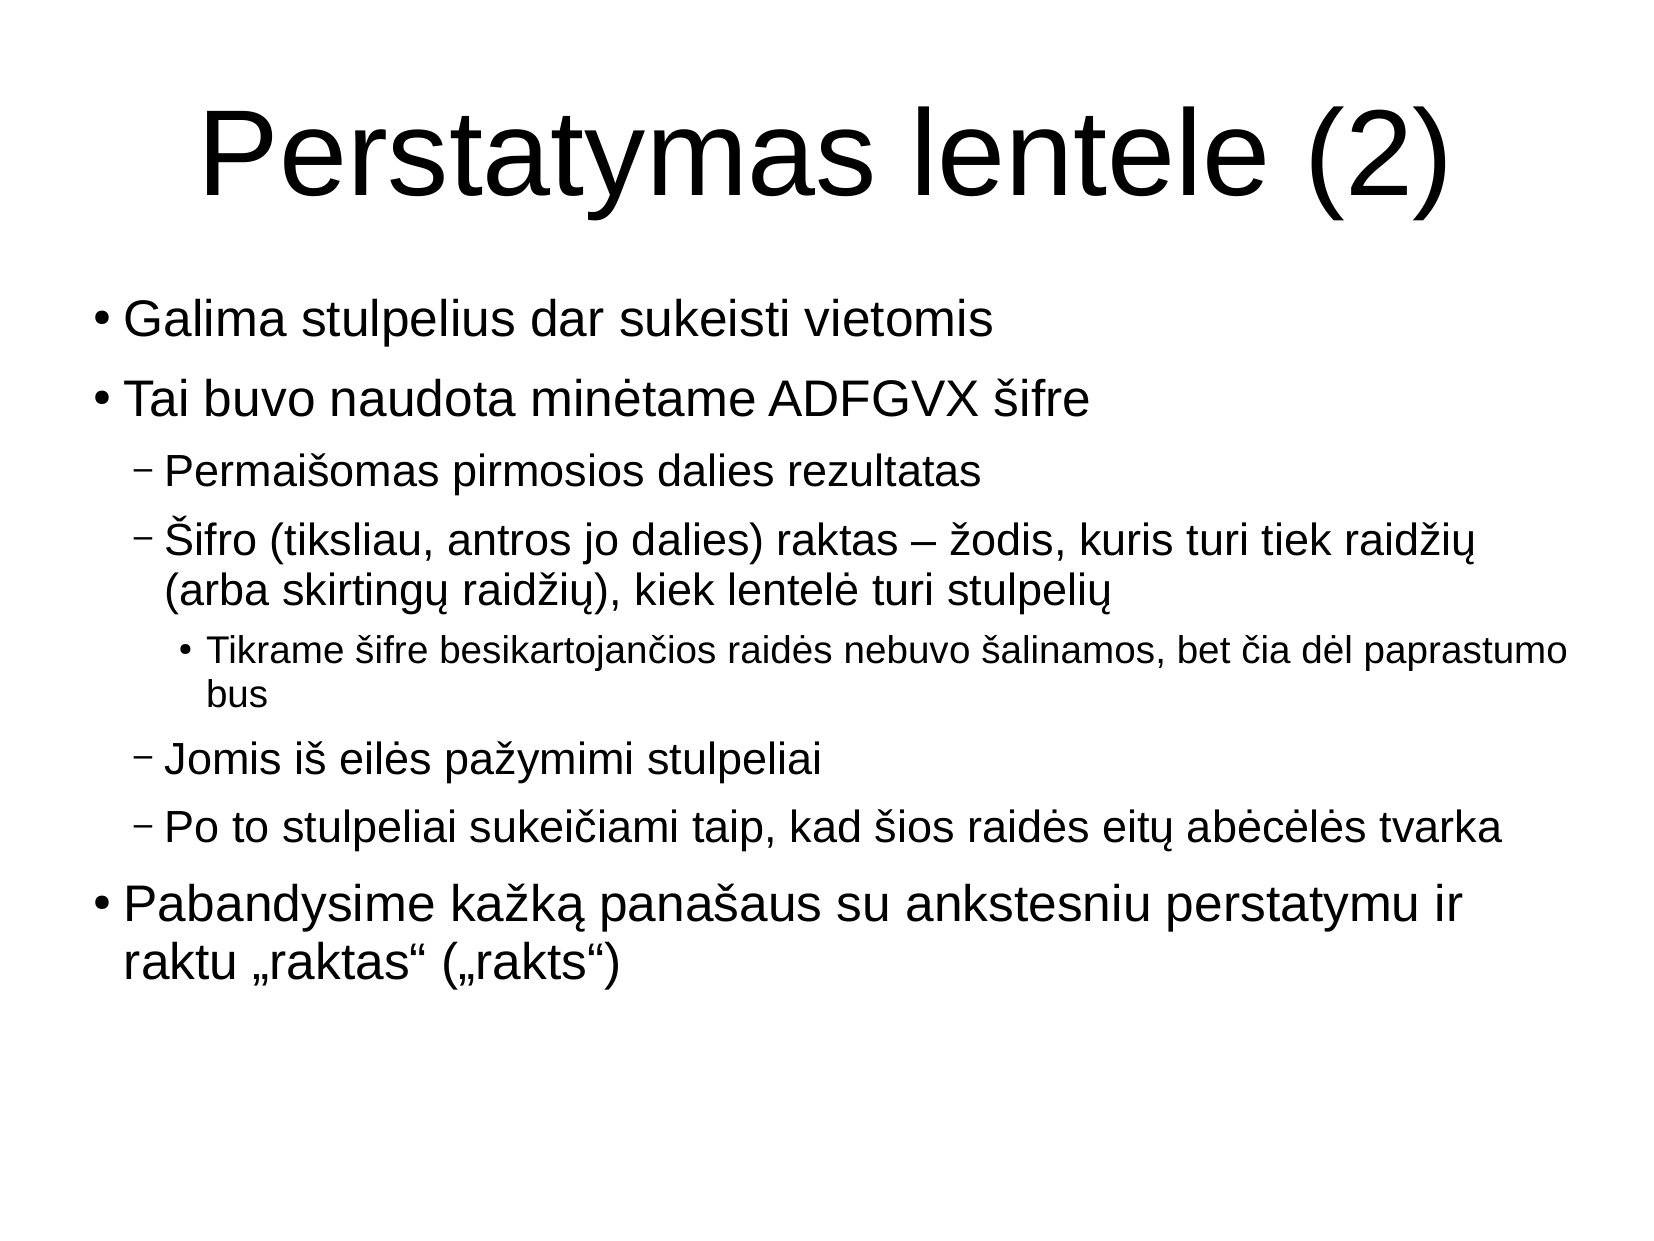

# Perstatymas lentele (2)
Galima stulpelius dar sukeisti vietomis
Tai buvo naudota minėtame ADFGVX šifre
Permaišomas pirmosios dalies rezultatas
Šifro (tiksliau, antros jo dalies) raktas – žodis, kuris turi tiek raidžių (arba skirtingų raidžių), kiek lentelė turi stulpelių
Tikrame šifre besikartojančios raidės nebuvo šalinamos, bet čia dėl paprastumo bus
Jomis iš eilės pažymimi stulpeliai
Po to stulpeliai sukeičiami taip, kad šios raidės eitų abėcėlės tvarka
Pabandysime kažką panašaus su ankstesniu perstatymu ir raktu „raktas“ („rakts“)